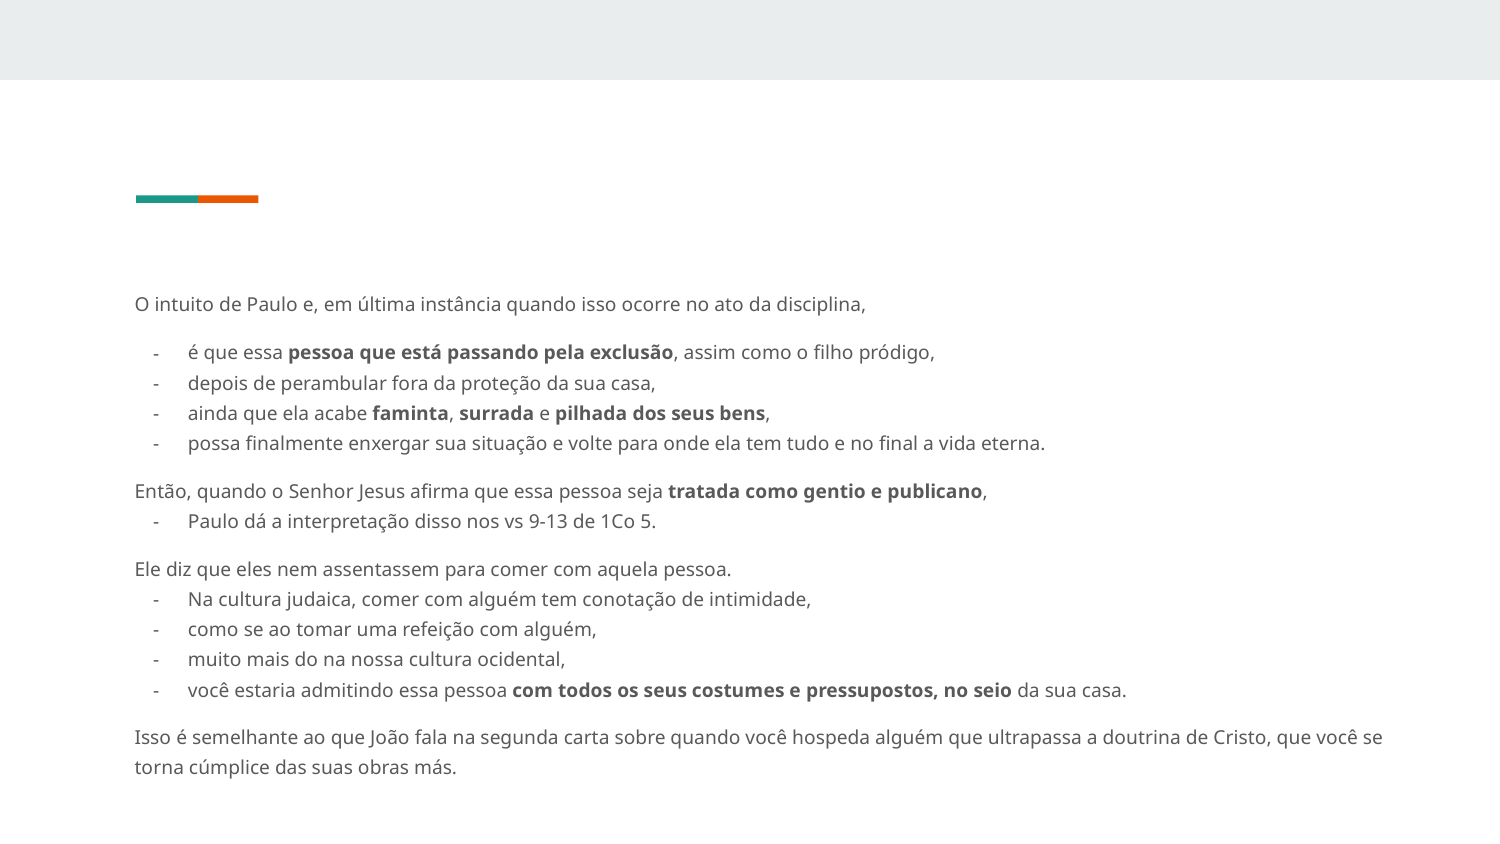

#
O intuito de Paulo e, em última instância quando isso ocorre no ato da disciplina,
é que essa pessoa que está passando pela exclusão, assim como o filho pródigo,
depois de perambular fora da proteção da sua casa,
ainda que ela acabe faminta, surrada e pilhada dos seus bens,
possa finalmente enxergar sua situação e volte para onde ela tem tudo e no final a vida eterna.
Então, quando o Senhor Jesus afirma que essa pessoa seja tratada como gentio e publicano,
Paulo dá a interpretação disso nos vs 9-13 de 1Co 5.
Ele diz que eles nem assentassem para comer com aquela pessoa.
Na cultura judaica, comer com alguém tem conotação de intimidade,
como se ao tomar uma refeição com alguém,
muito mais do na nossa cultura ocidental,
você estaria admitindo essa pessoa com todos os seus costumes e pressupostos, no seio da sua casa.
Isso é semelhante ao que João fala na segunda carta sobre quando você hospeda alguém que ultrapassa a doutrina de Cristo, que você se torna cúmplice das suas obras más.